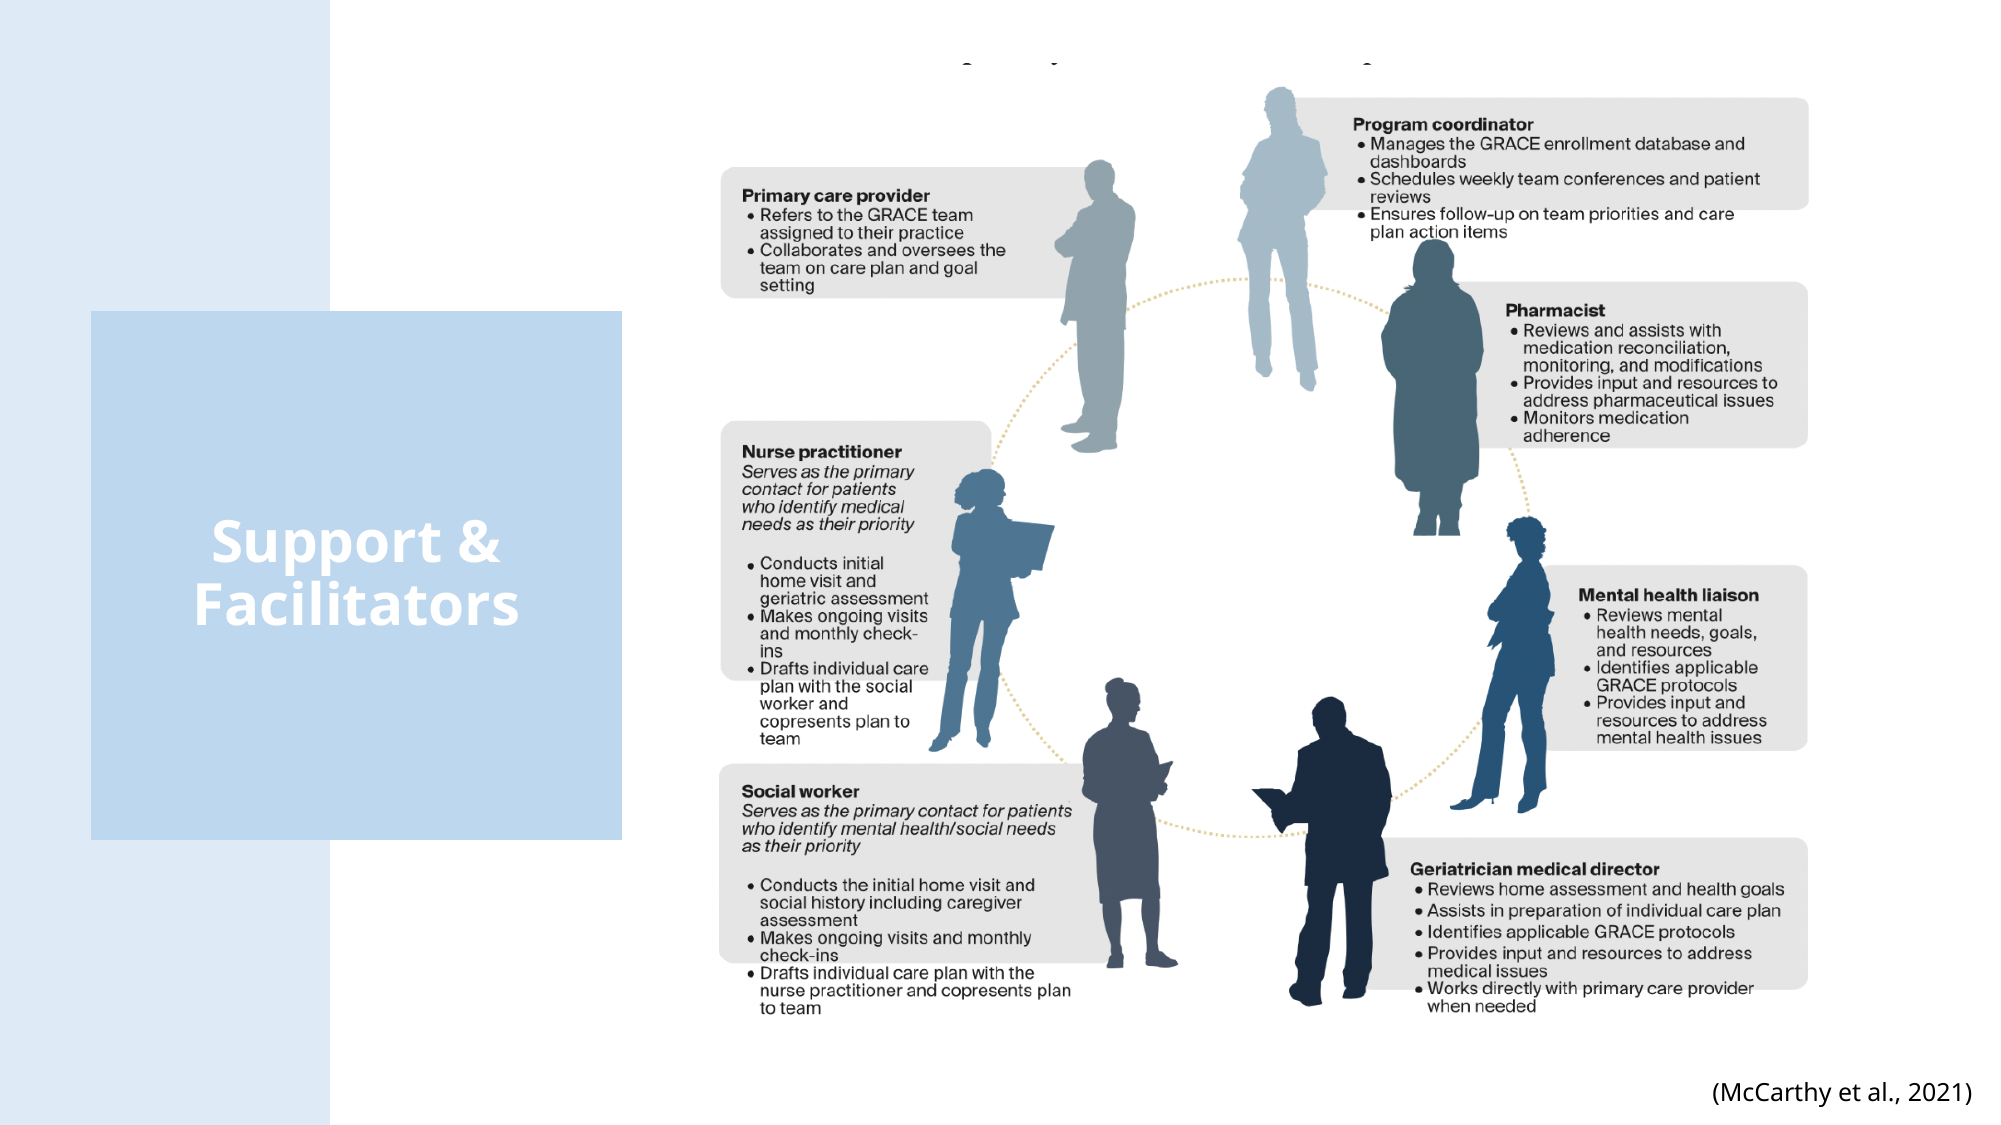

# Support & Facilitators
(McCarthy et al., 2021)